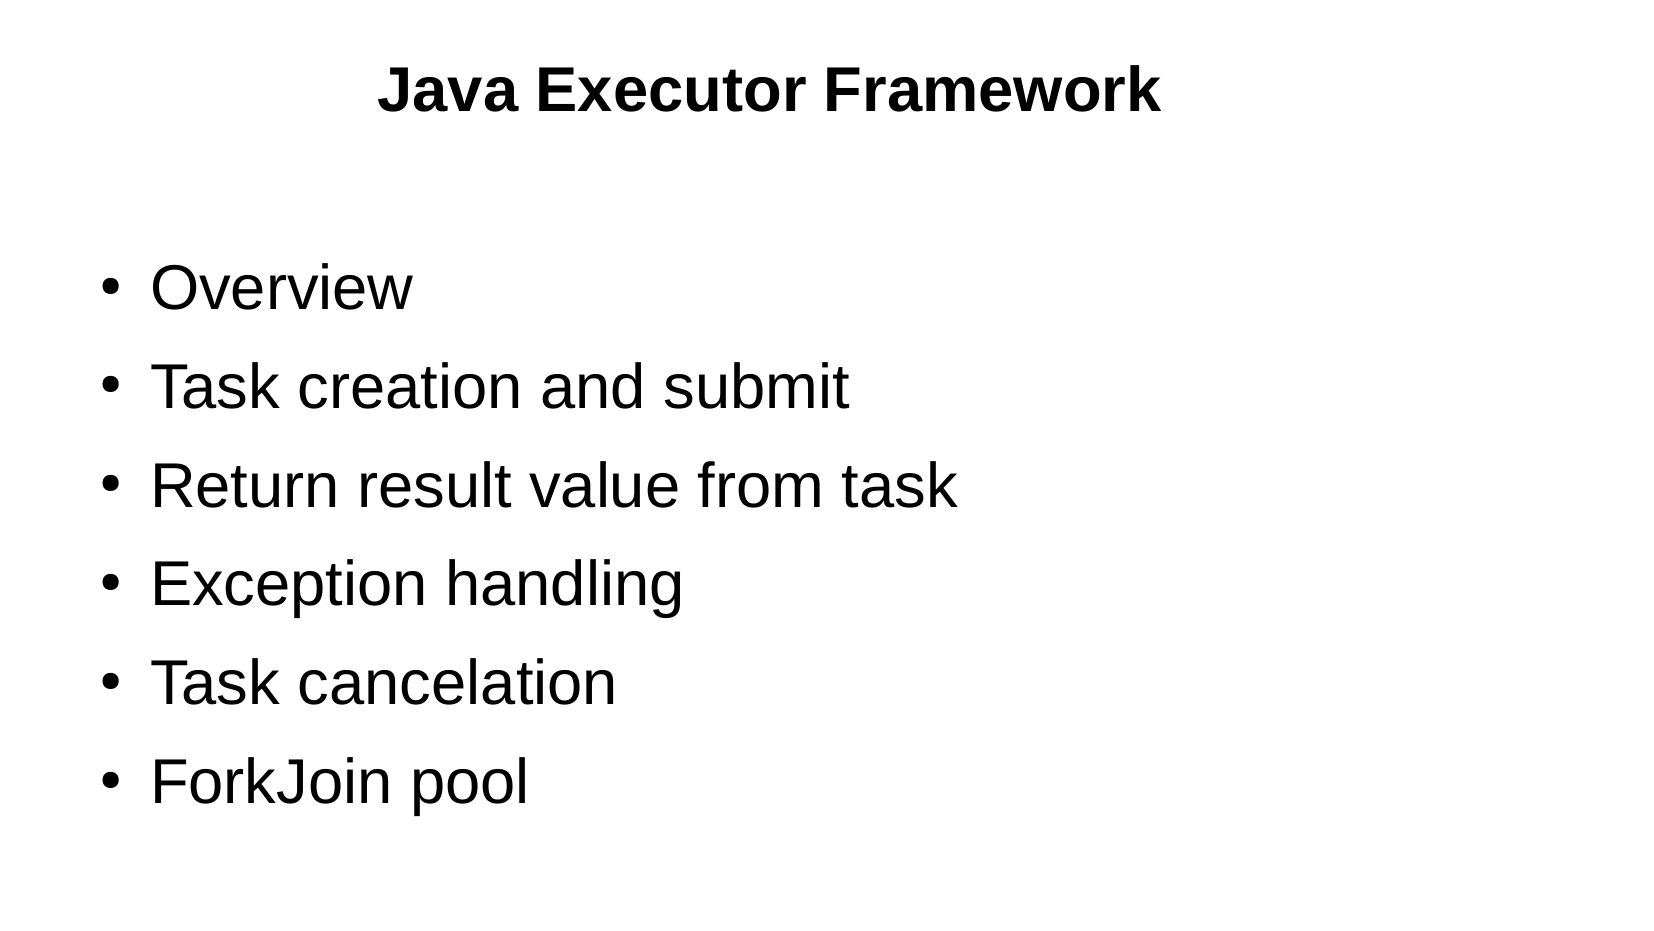

# Java Executor Framework
Overview
Task creation and submit
Return result value from task
Exception handling
Task cancelation
ForkJoin pool